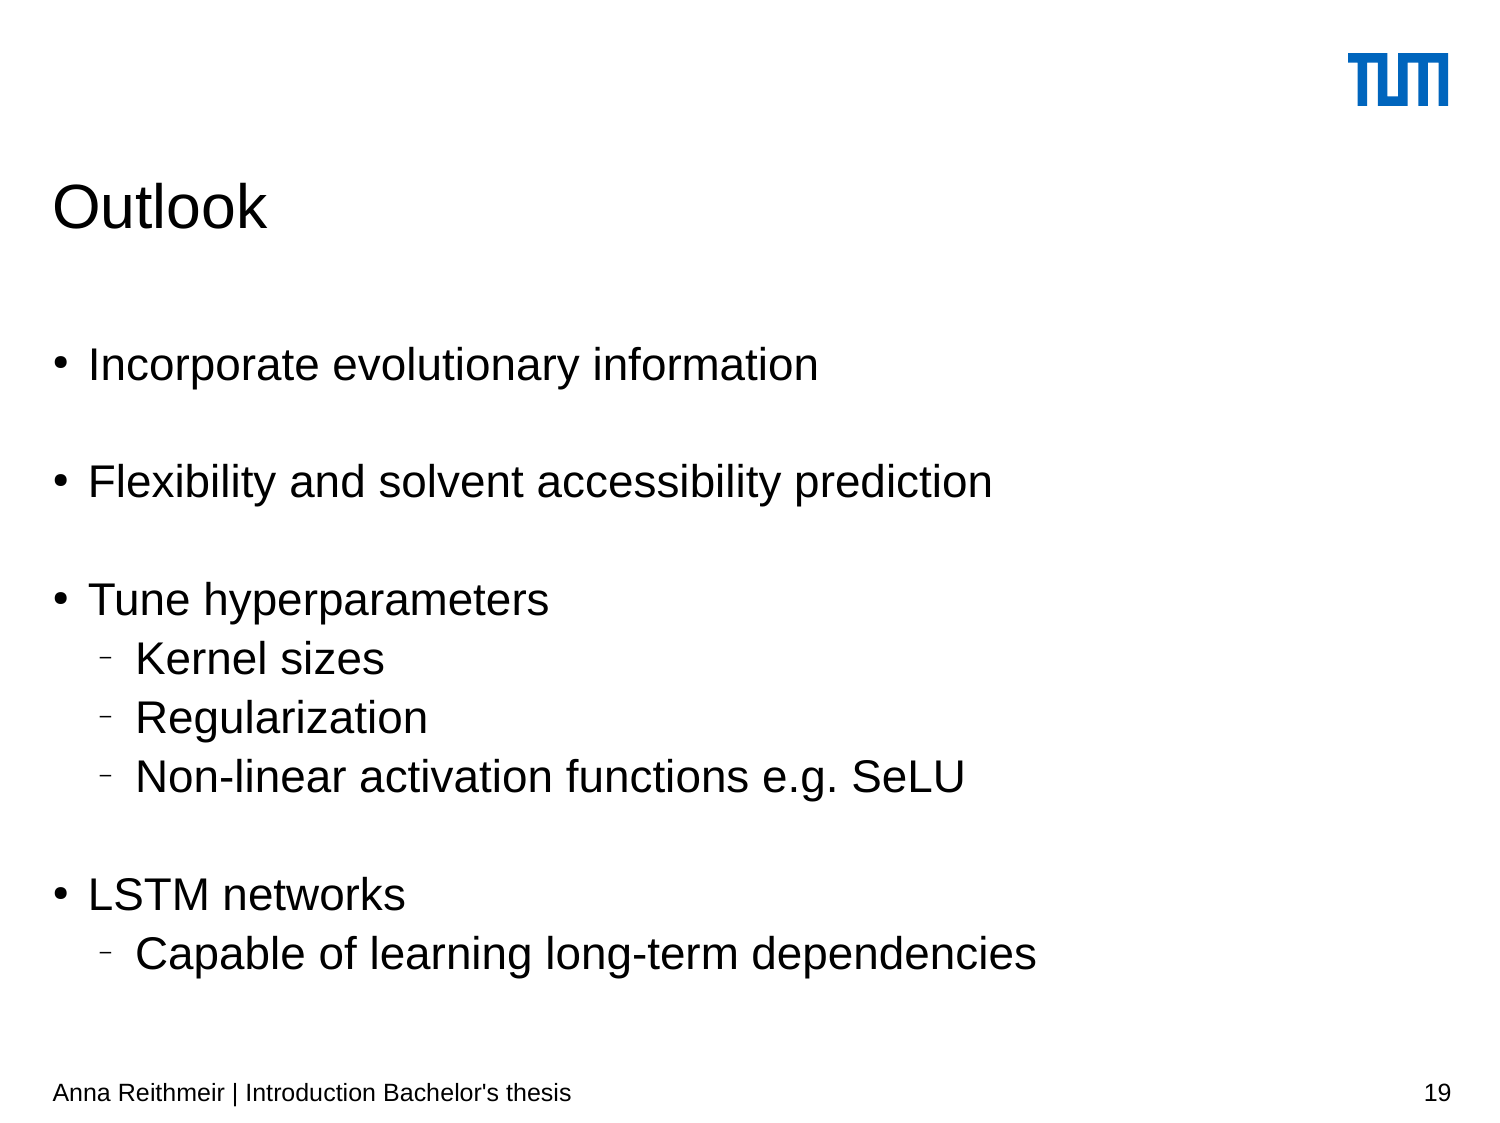

# Outlook
Incorporate evolutionary information
Flexibility and solvent accessibility prediction
Tune hyperparameters
Kernel sizes
Regularization
Non-linear activation functions e.g. SeLU
LSTM networks
Capable of learning long-term dependencies
Anna Reithmeir | Introduction Bachelor's thesis
19